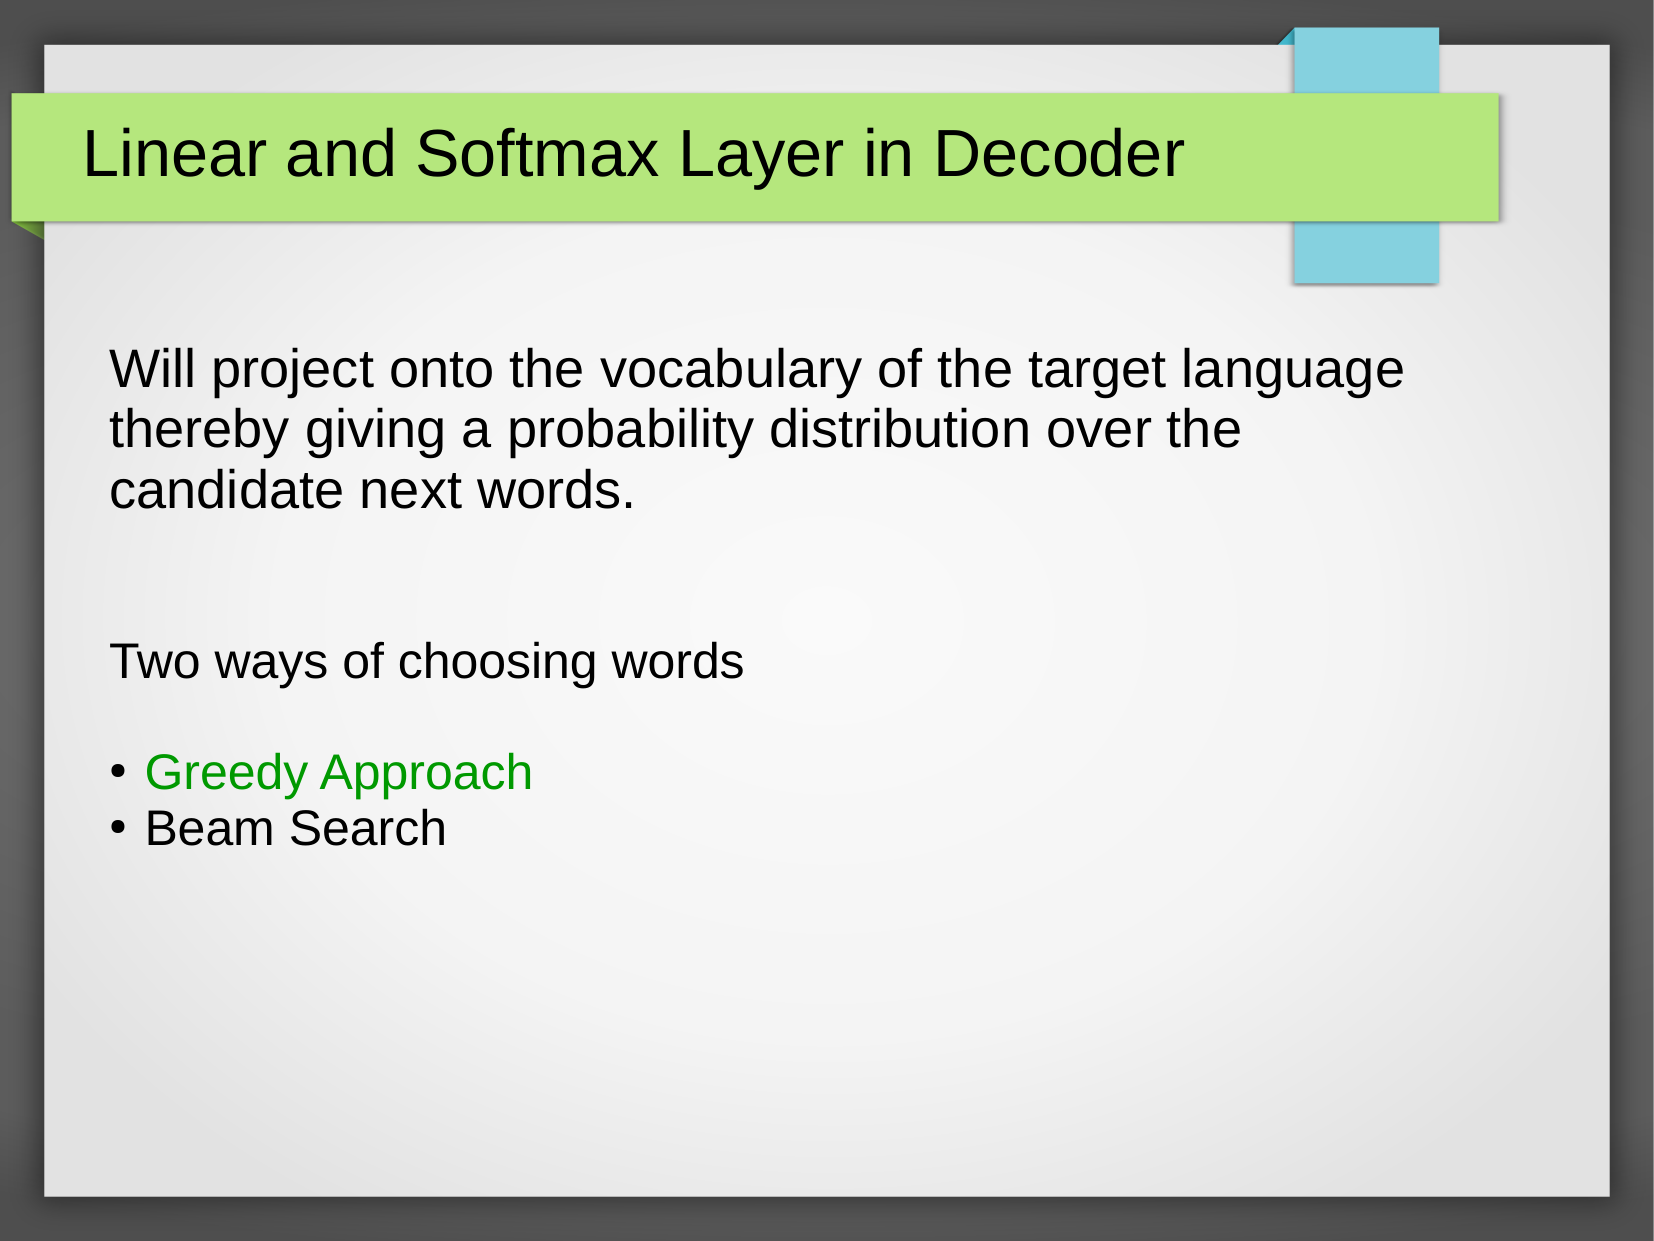

# Linear and Softmax Layer in Decoder
Will project onto the vocabulary of the target language thereby giving a probability distribution over the
candidate next words.
Two ways of choosing words
Greedy Approach
Beam Search